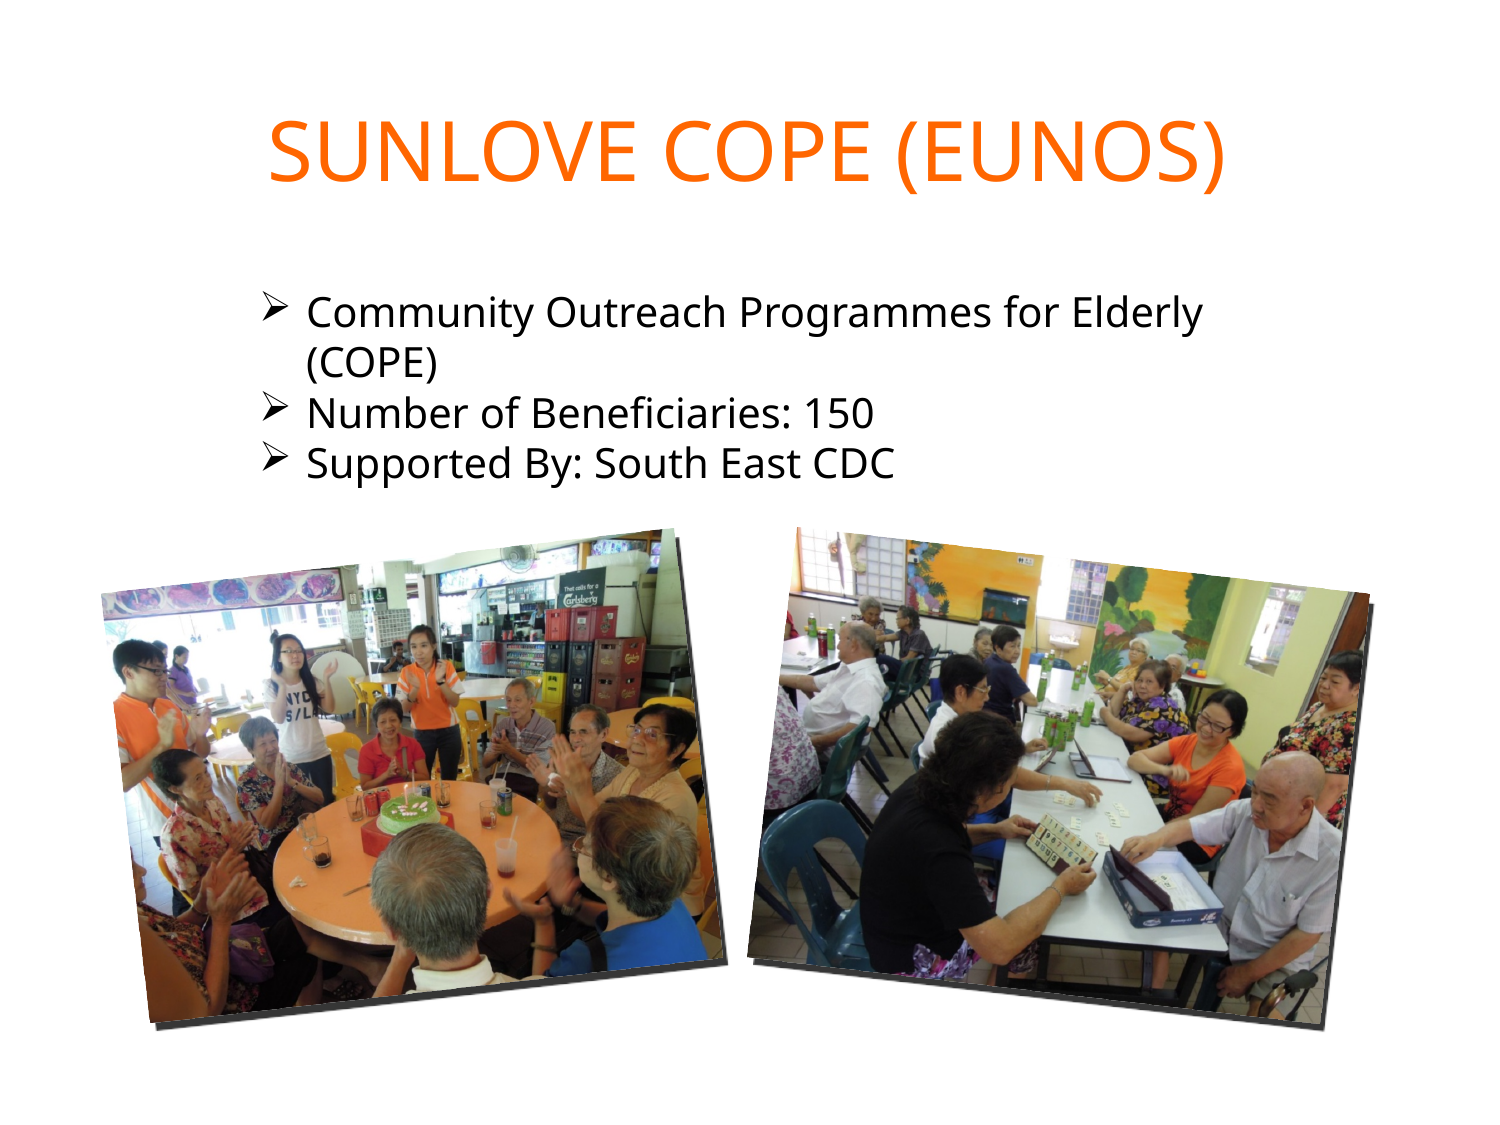

# SUNLOVE COPE (EUNOS)
Community Outreach Programmes for Elderly (COPE)
Number of Beneficiaries: 150
Supported By: South East CDC